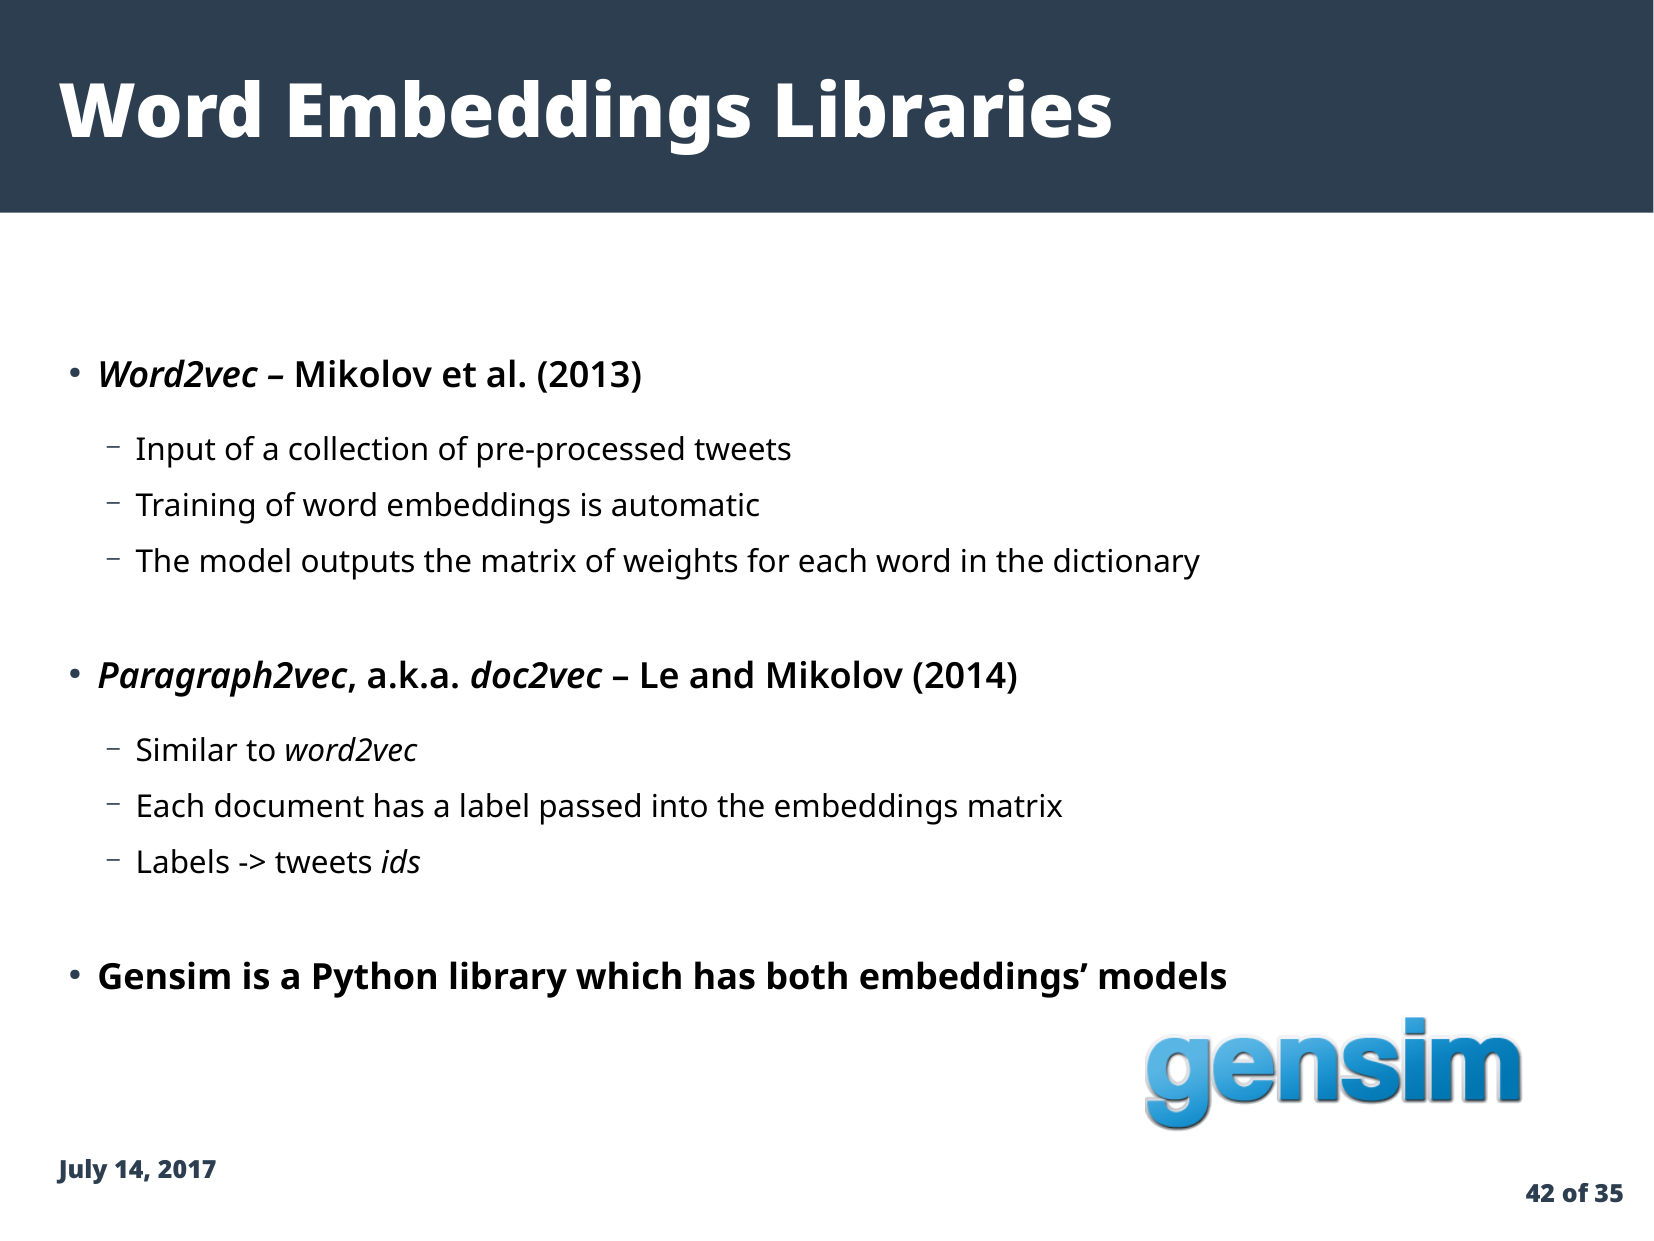

# Word Embeddings Libraries
Word2vec – Mikolov et al. (2013)
Input of a collection of pre-processed tweets
Training of word embeddings is automatic
The model outputs the matrix of weights for each word in the dictionary
Paragraph2vec, a.k.a. doc2vec – Le and Mikolov (2014)
Similar to word2vec
Each document has a label passed into the embeddings matrix
Labels -> tweets ids
Gensim is a Python library which has both embeddings’ models
July 14, 2017
42